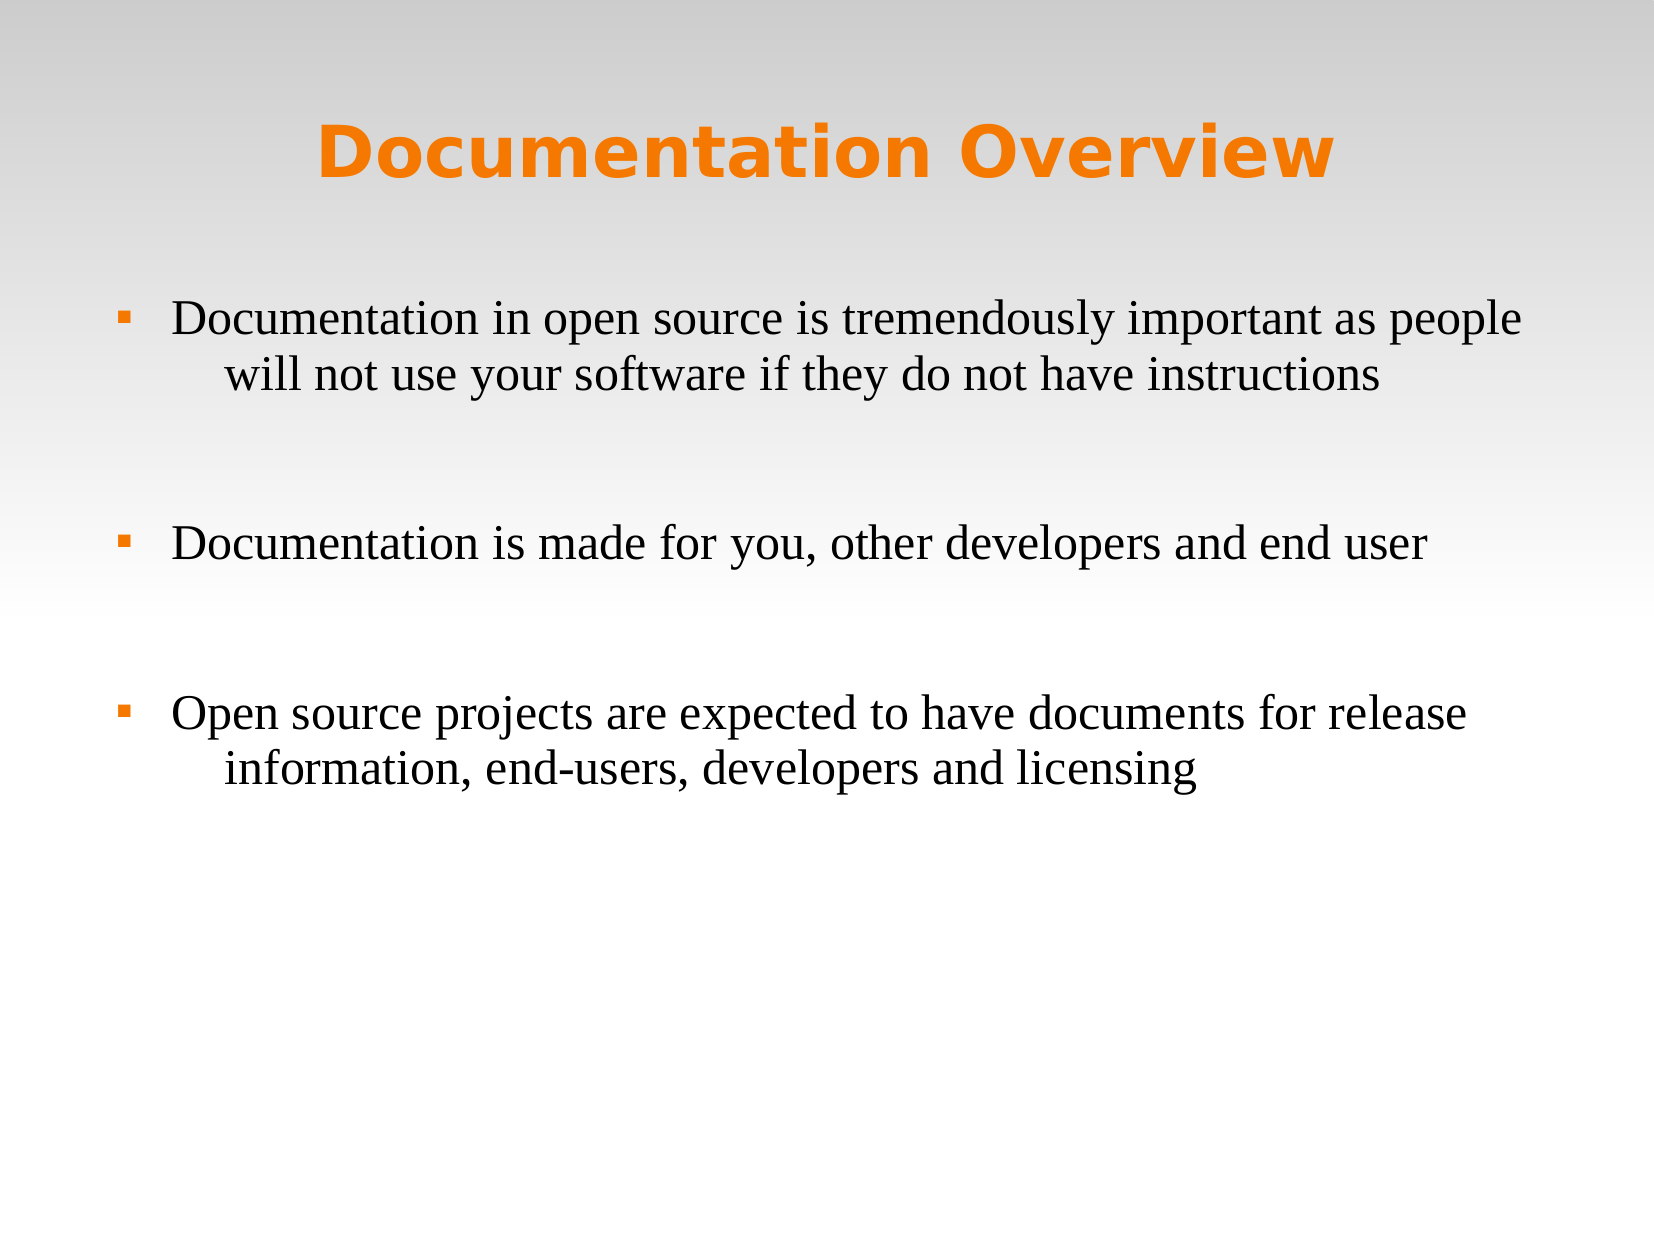

# Documentation Overview
Documentation in open source is tremendously important as people will not use your software if they do not have instructions
Documentation is made for you, other developers and end user
Open source projects are expected to have documents for release information, end-users, developers and licensing